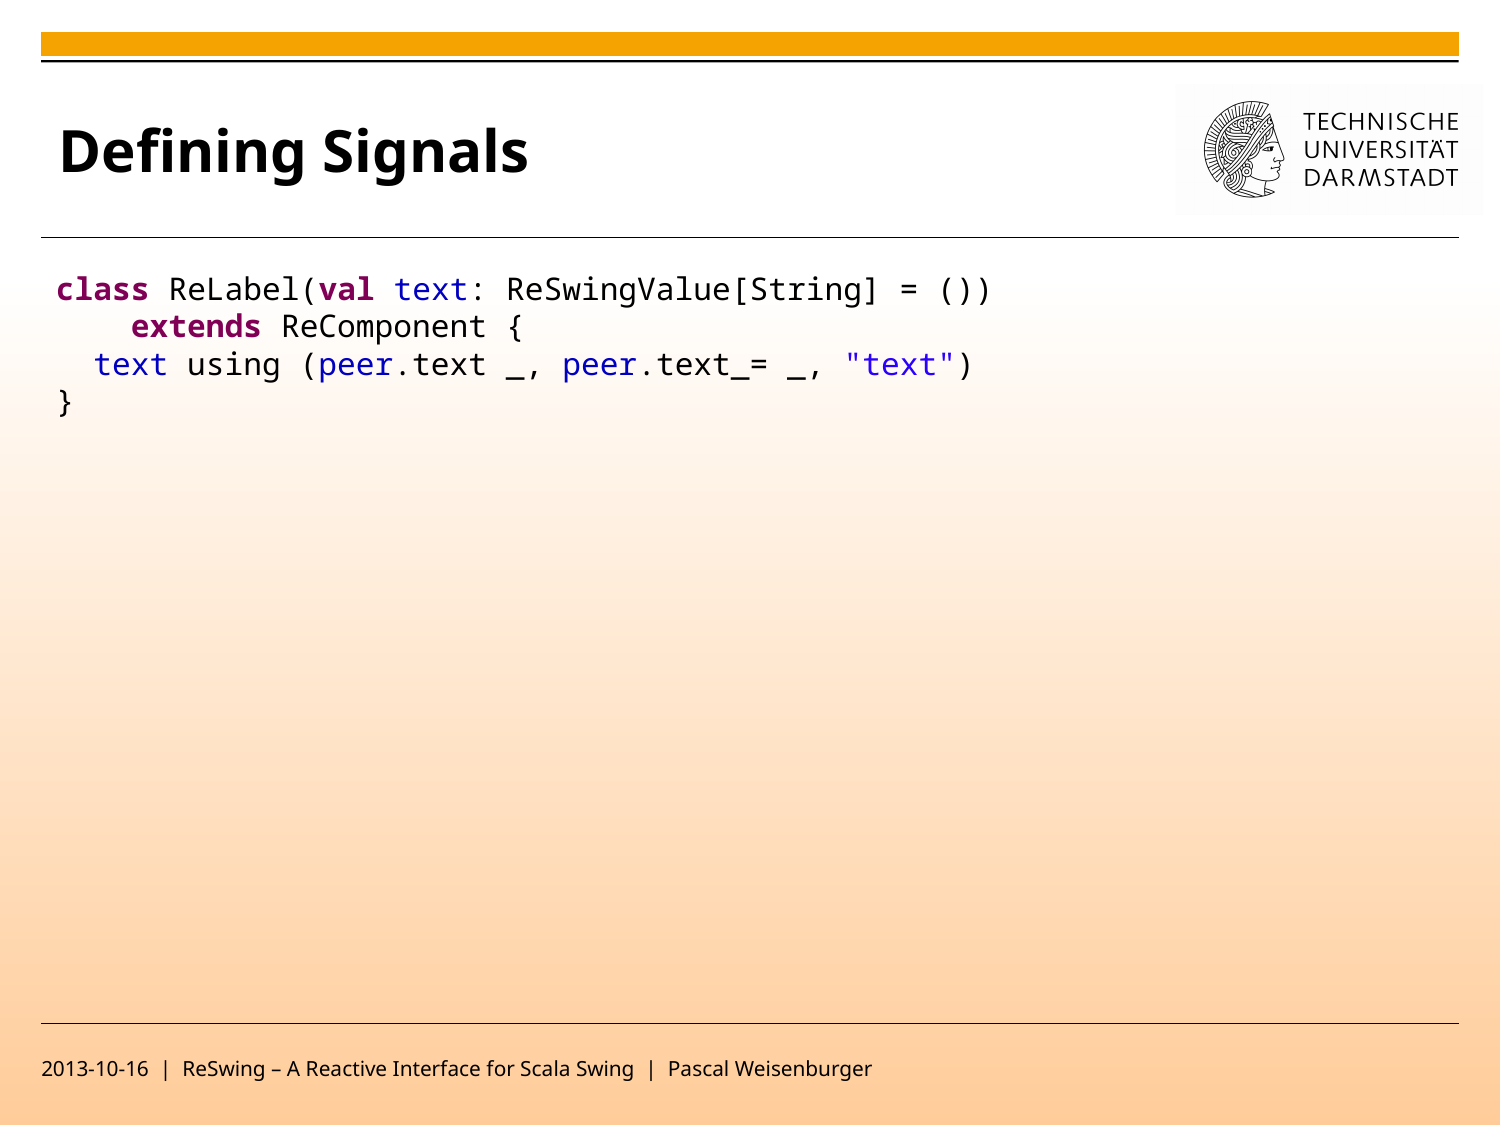

# Defining Signals
class ReLabel(val text: ReSwingValue[String] = ())
 extends ReComponent {
 text using (peer.text _, peer.text_= _, "text")
}
Fachbereich nn | Institut nn | Prof. nn